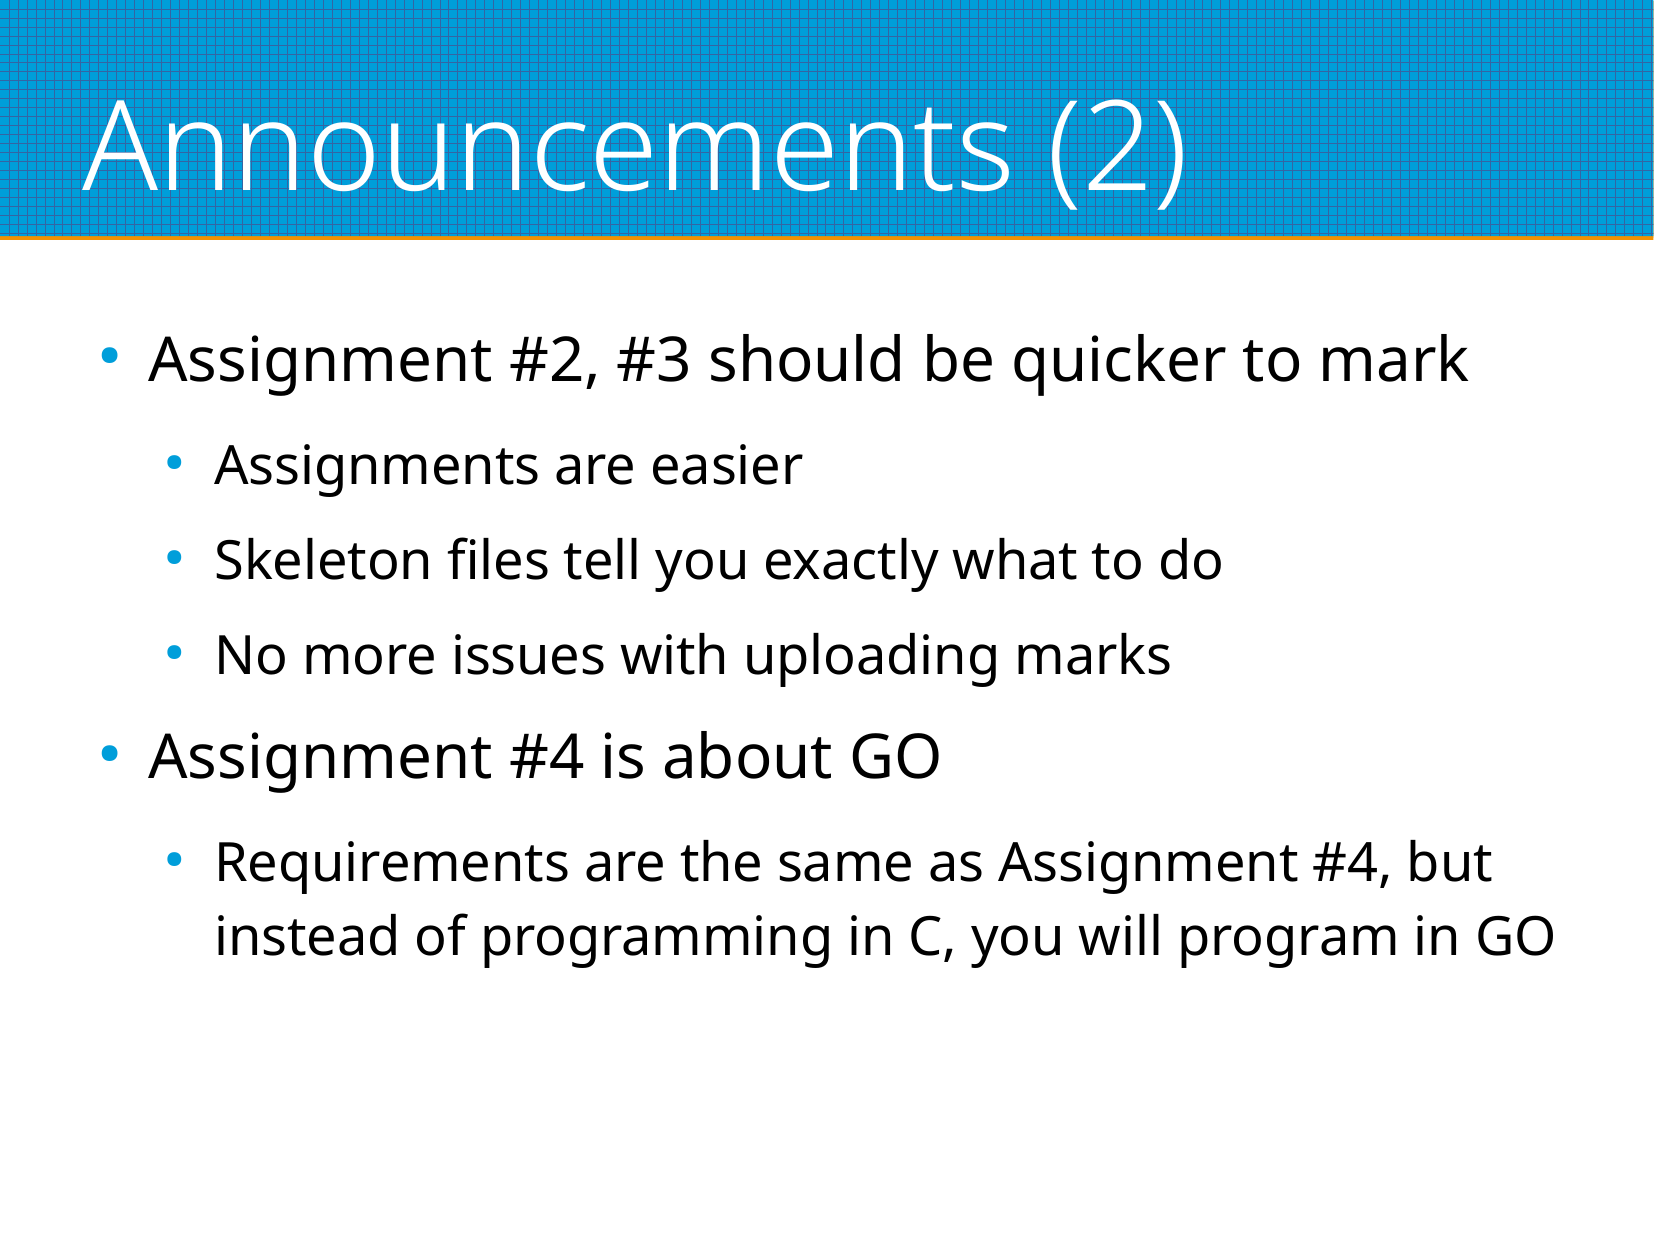

# Announcements (2)
Assignment #2, #3 should be quicker to mark
Assignments are easier
Skeleton files tell you exactly what to do
No more issues with uploading marks
Assignment #4 is about GO
Requirements are the same as Assignment #4, but instead of programming in C, you will program in GO